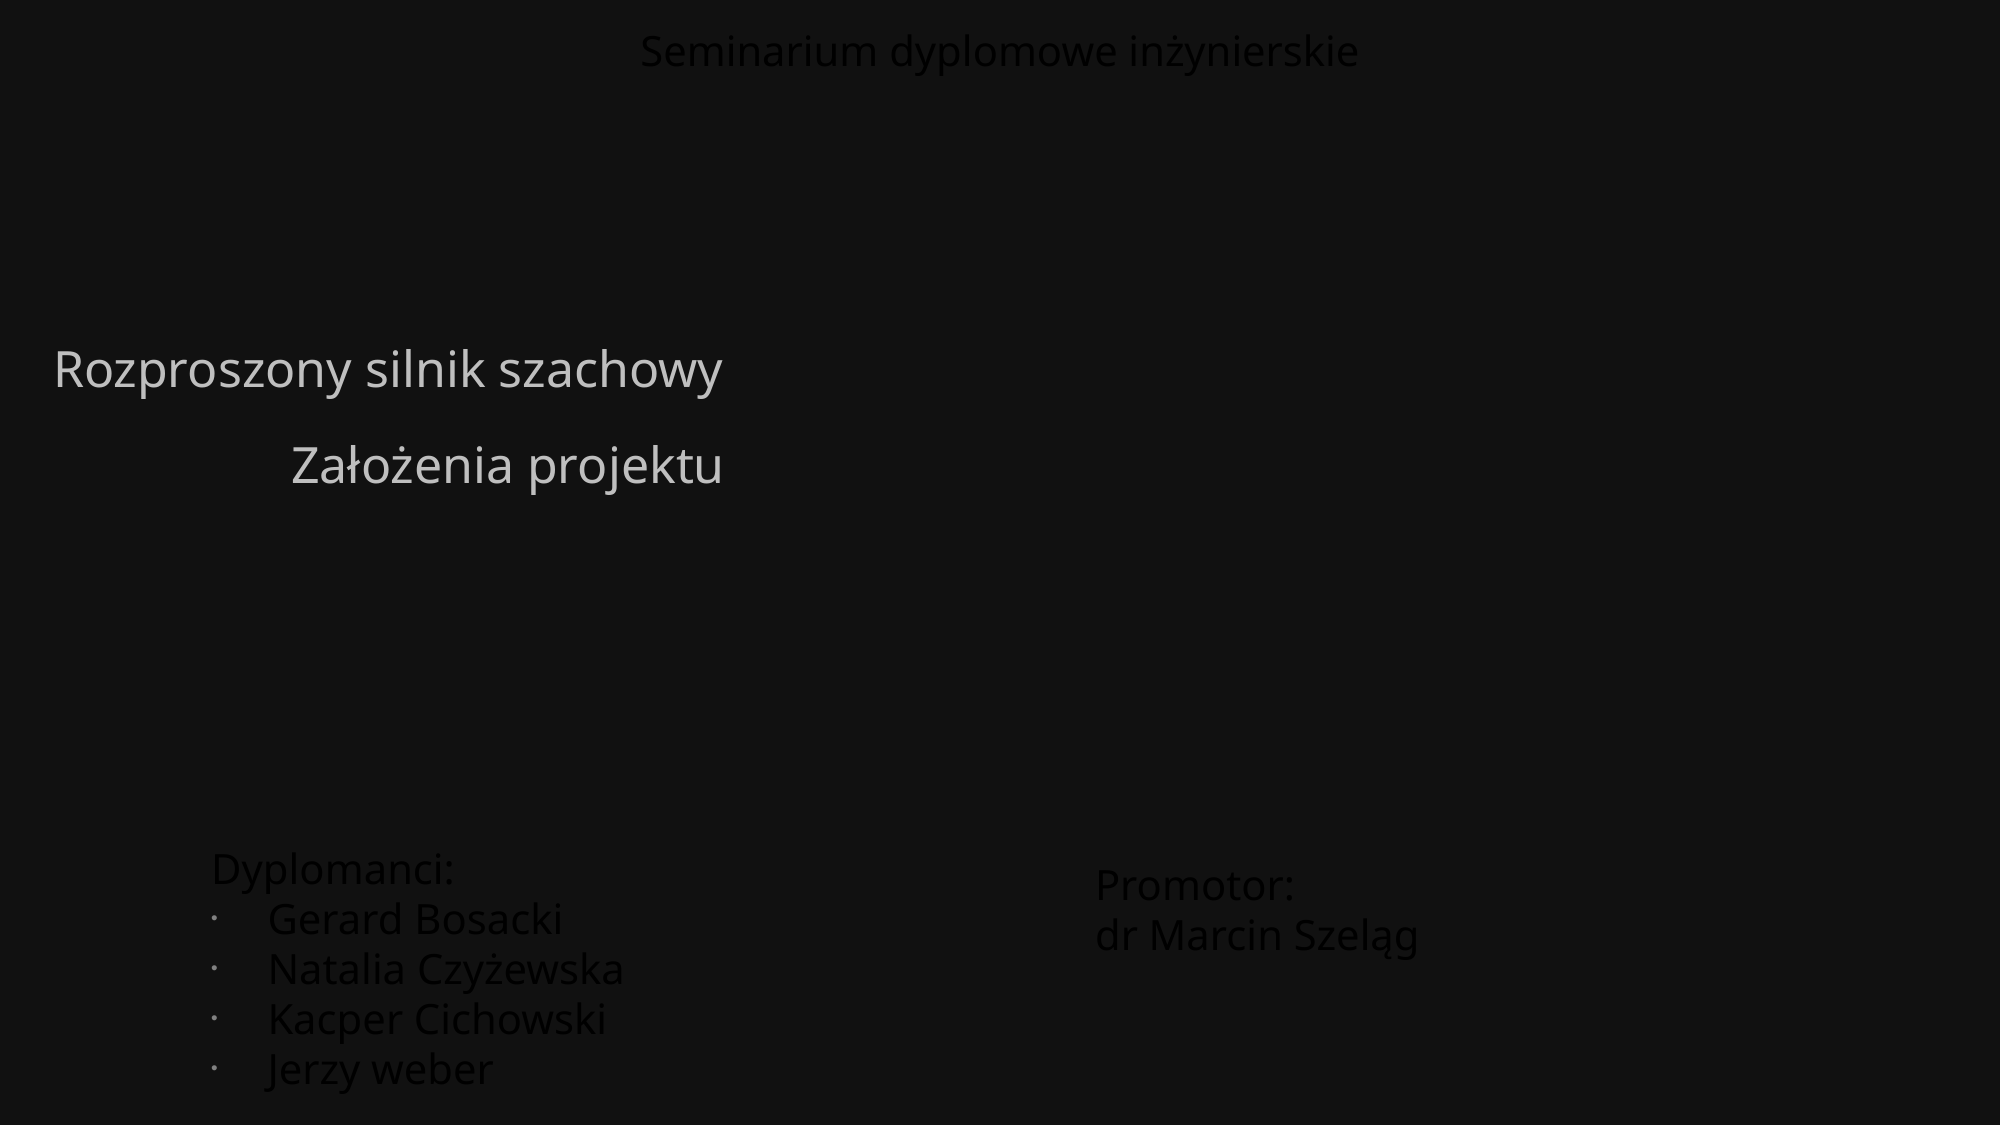

Rozproszony silnik szachowy
# Założenia projektu
Dyplomanci:
Gerard Bosacki
Natalia Czyżewska
Kacper Cichowski
Jerzy weber
Promotor:
dr Marcin Szeląg